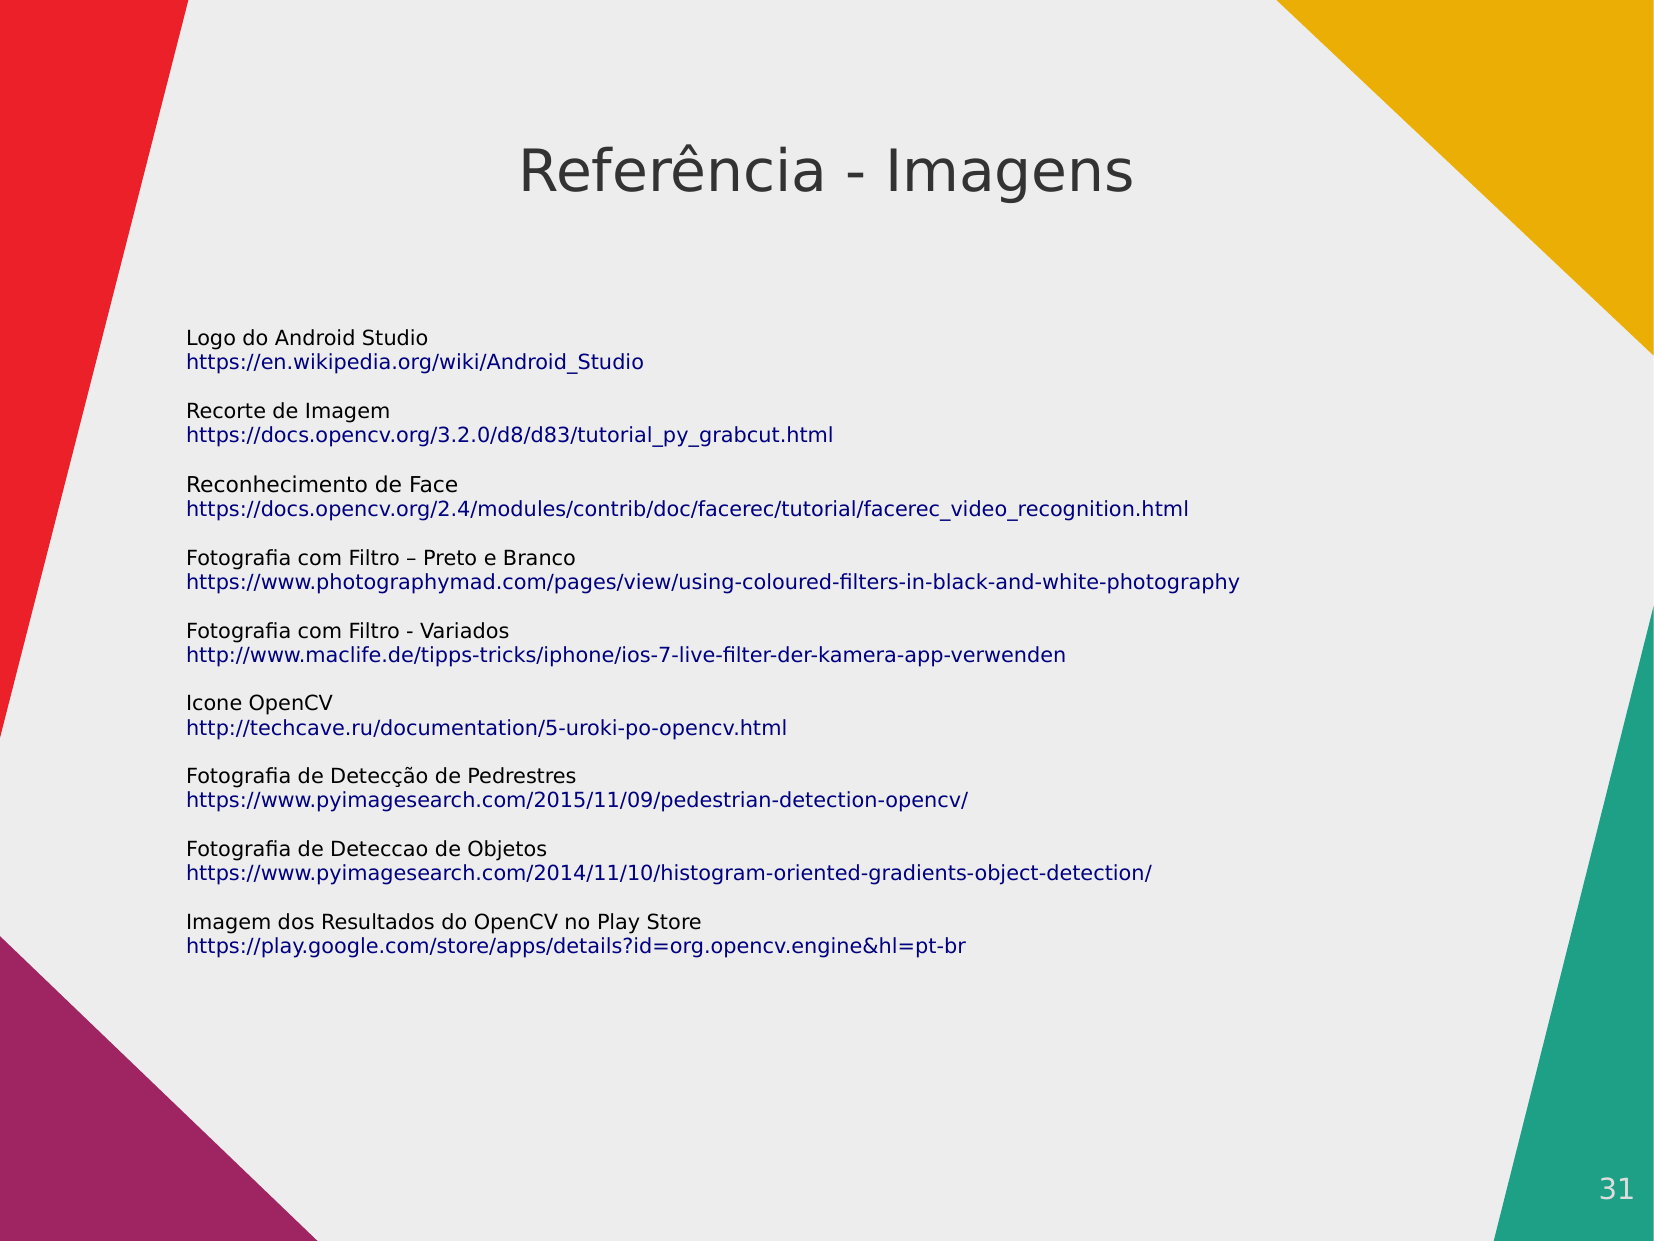

# Referência - Imagens
Logo do Android Studio
https://en.wikipedia.org/wiki/Android_Studio
Recorte de Imagem
https://docs.opencv.org/3.2.0/d8/d83/tutorial_py_grabcut.html
Reconhecimento de Face
https://docs.opencv.org/2.4/modules/contrib/doc/facerec/tutorial/facerec_video_recognition.html
Fotografia com Filtro – Preto e Branco
https://www.photographymad.com/pages/view/using-coloured-filters-in-black-and-white-photography
Fotografia com Filtro - Variados
http://www.maclife.de/tipps-tricks/iphone/ios-7-live-filter-der-kamera-app-verwenden
Icone OpenCV
http://techcave.ru/documentation/5-uroki-po-opencv.html
Fotografia de Detecção de Pedrestres
https://www.pyimagesearch.com/2015/11/09/pedestrian-detection-opencv/
Fotografia de Deteccao de Objetos
https://www.pyimagesearch.com/2014/11/10/histogram-oriented-gradients-object-detection/
Imagem dos Resultados do OpenCV no Play Store
https://play.google.com/store/apps/details?id=org.opencv.engine&hl=pt-br
31